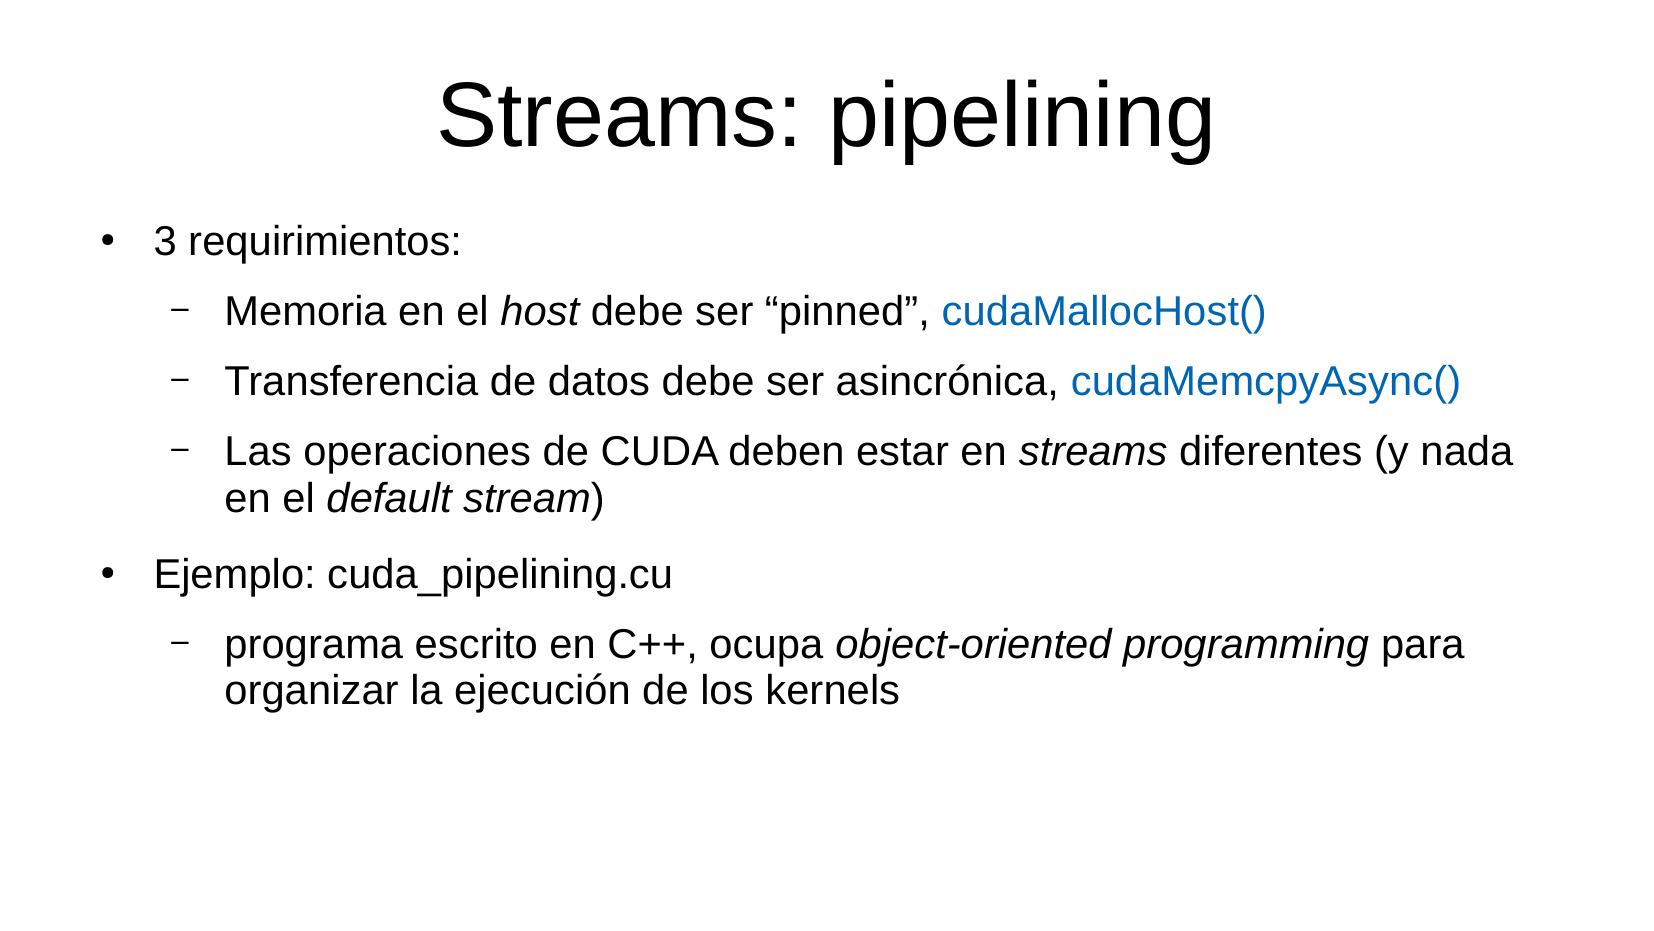

# Streams: pipelining
3 requirimientos:
Memoria en el host debe ser “pinned”, cudaMallocHost()
Transferencia de datos debe ser asincrónica, cudaMemcpyAsync()
Las operaciones de CUDA deben estar en streams diferentes (y nada en el default stream)
Ejemplo: cuda_pipelining.cu
programa escrito en C++, ocupa object-oriented programming para organizar la ejecución de los kernels